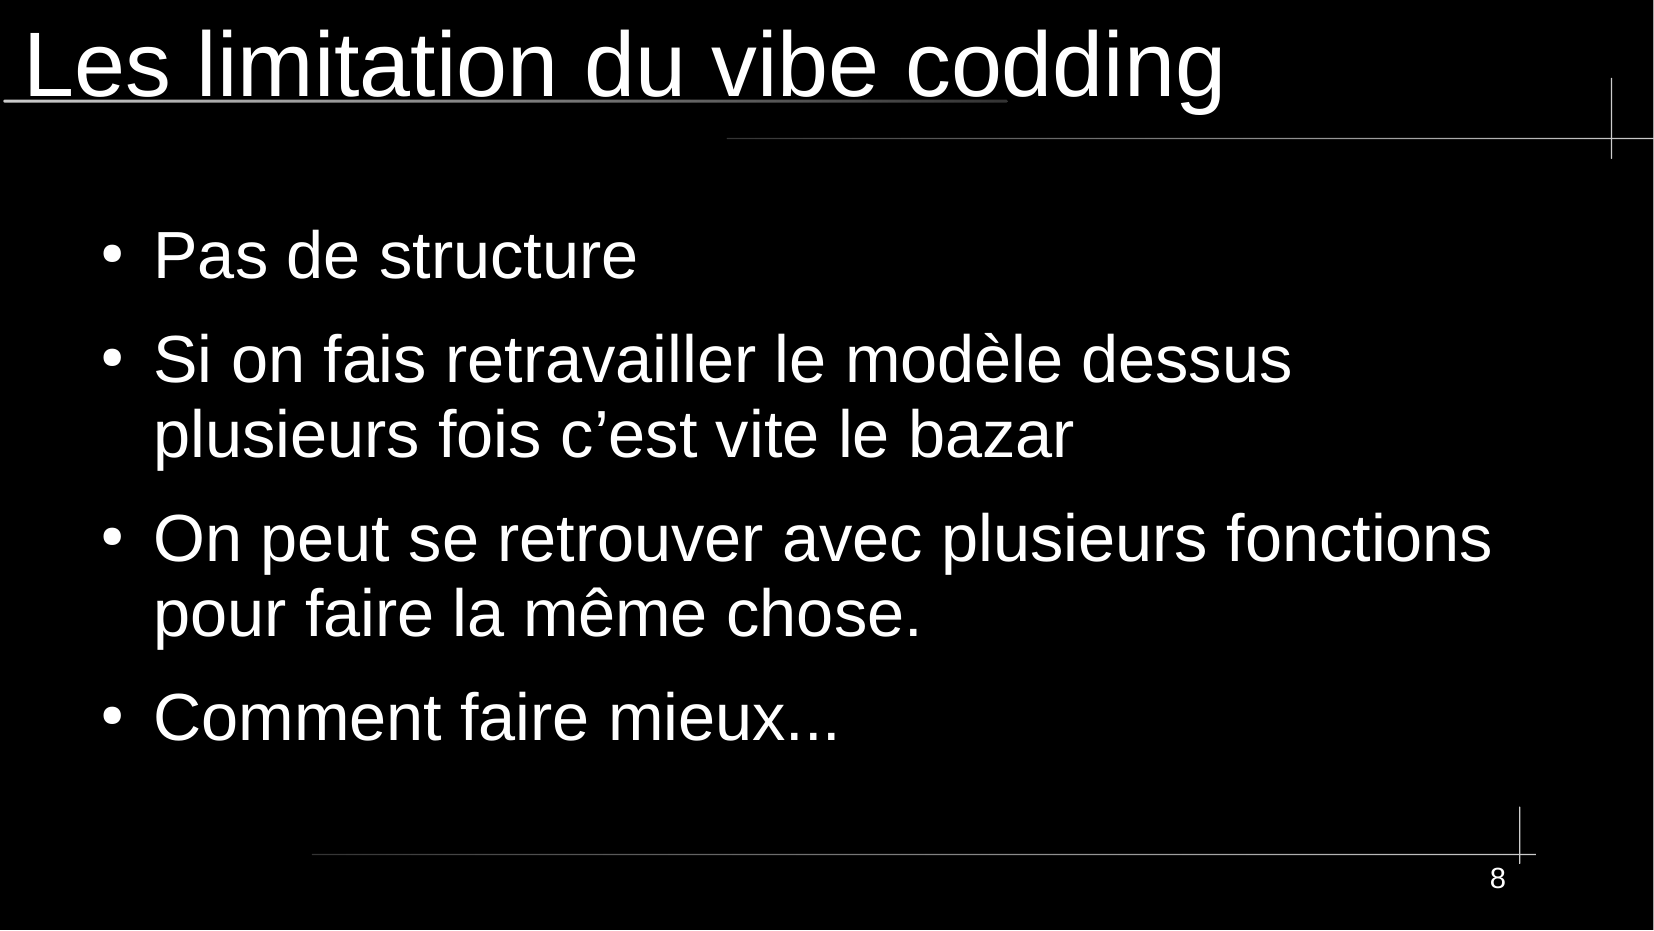

# Les limitation du vibe codding
Pas de structure
Si on fais retravailler le modèle dessus plusieurs fois c’est vite le bazar
On peut se retrouver avec plusieurs fonctions pour faire la même chose.
Comment faire mieux...
8